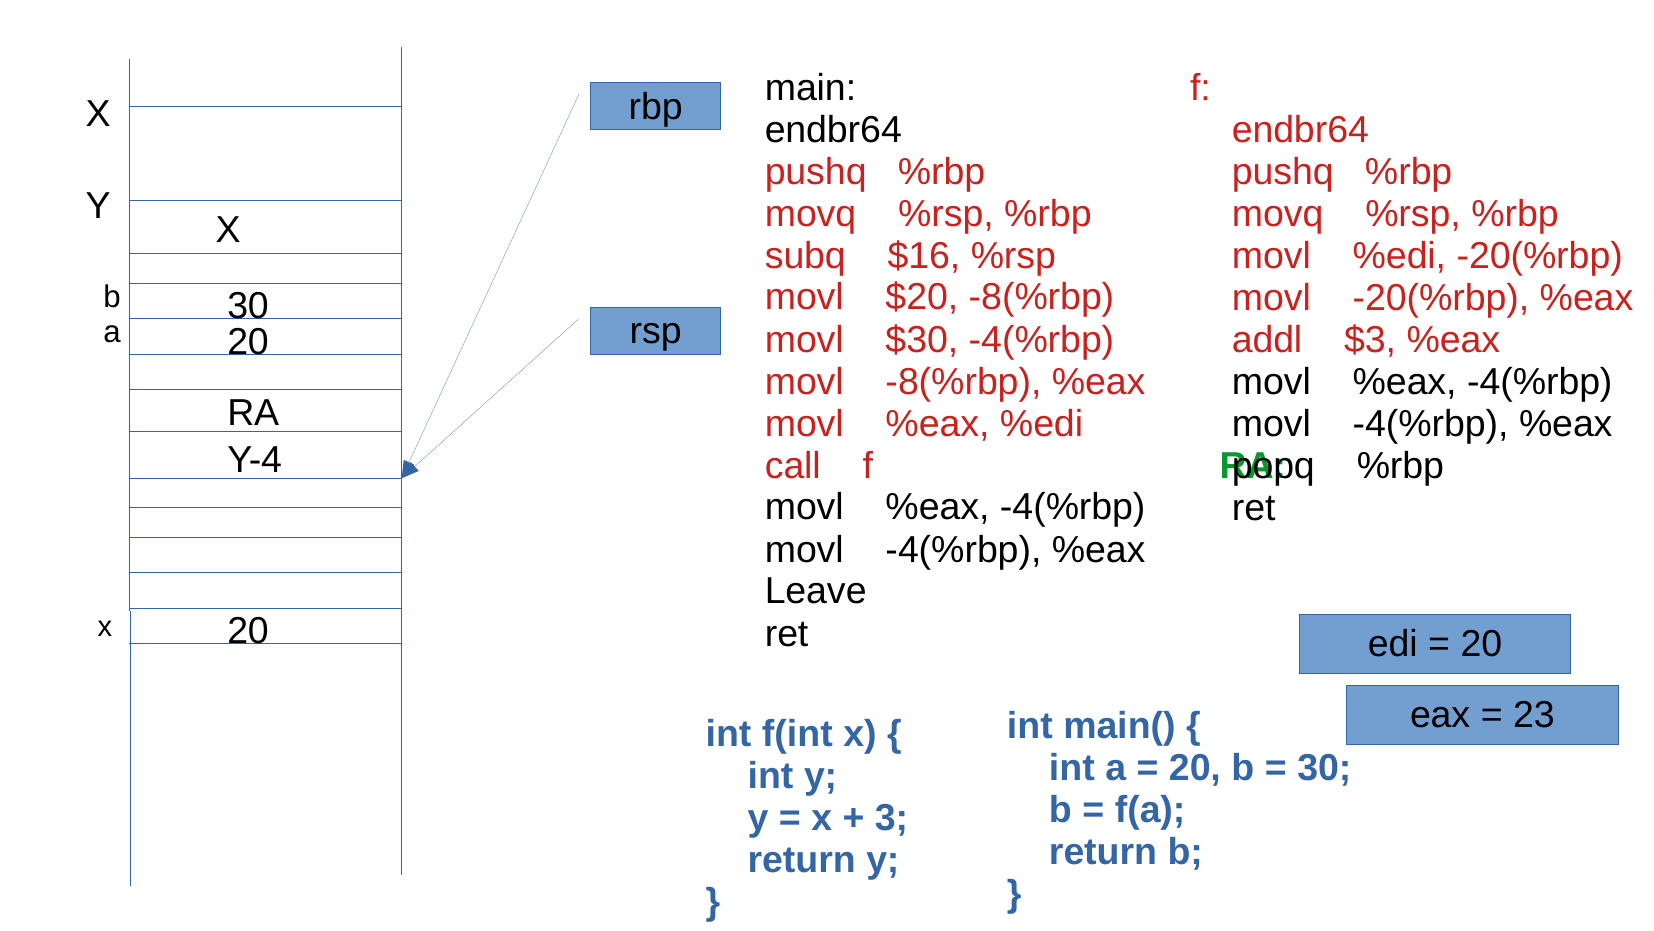

main:
endbr64
pushq %rbp
movq %rsp, %rbp
subq $16, %rsp
movl $20, -8(%rbp)
movl $30, -4(%rbp)
movl -8(%rbp), %eax
movl %eax, %edi
call f RA:
movl %eax, -4(%rbp)
movl -4(%rbp), %eax
Leave
ret
f:
 endbr64
 pushq %rbp
 movq %rsp, %rbp
 movl %edi, -20(%rbp)
 movl -20(%rbp), %eax
 addl $3, %eax
 movl %eax, -4(%rbp)
 movl -4(%rbp), %eax
 popq %rbp
 ret
ebp
rbp
X
Y
X
b
a
30
rsp
20
RA
Y-4
x
20
edi = 20
eax = 23
int main() {
 int a = 20, b = 30;
 b = f(a);
 return b;
}
int f(int x) {
 int y;
 y = x + 3;
 return y;
}